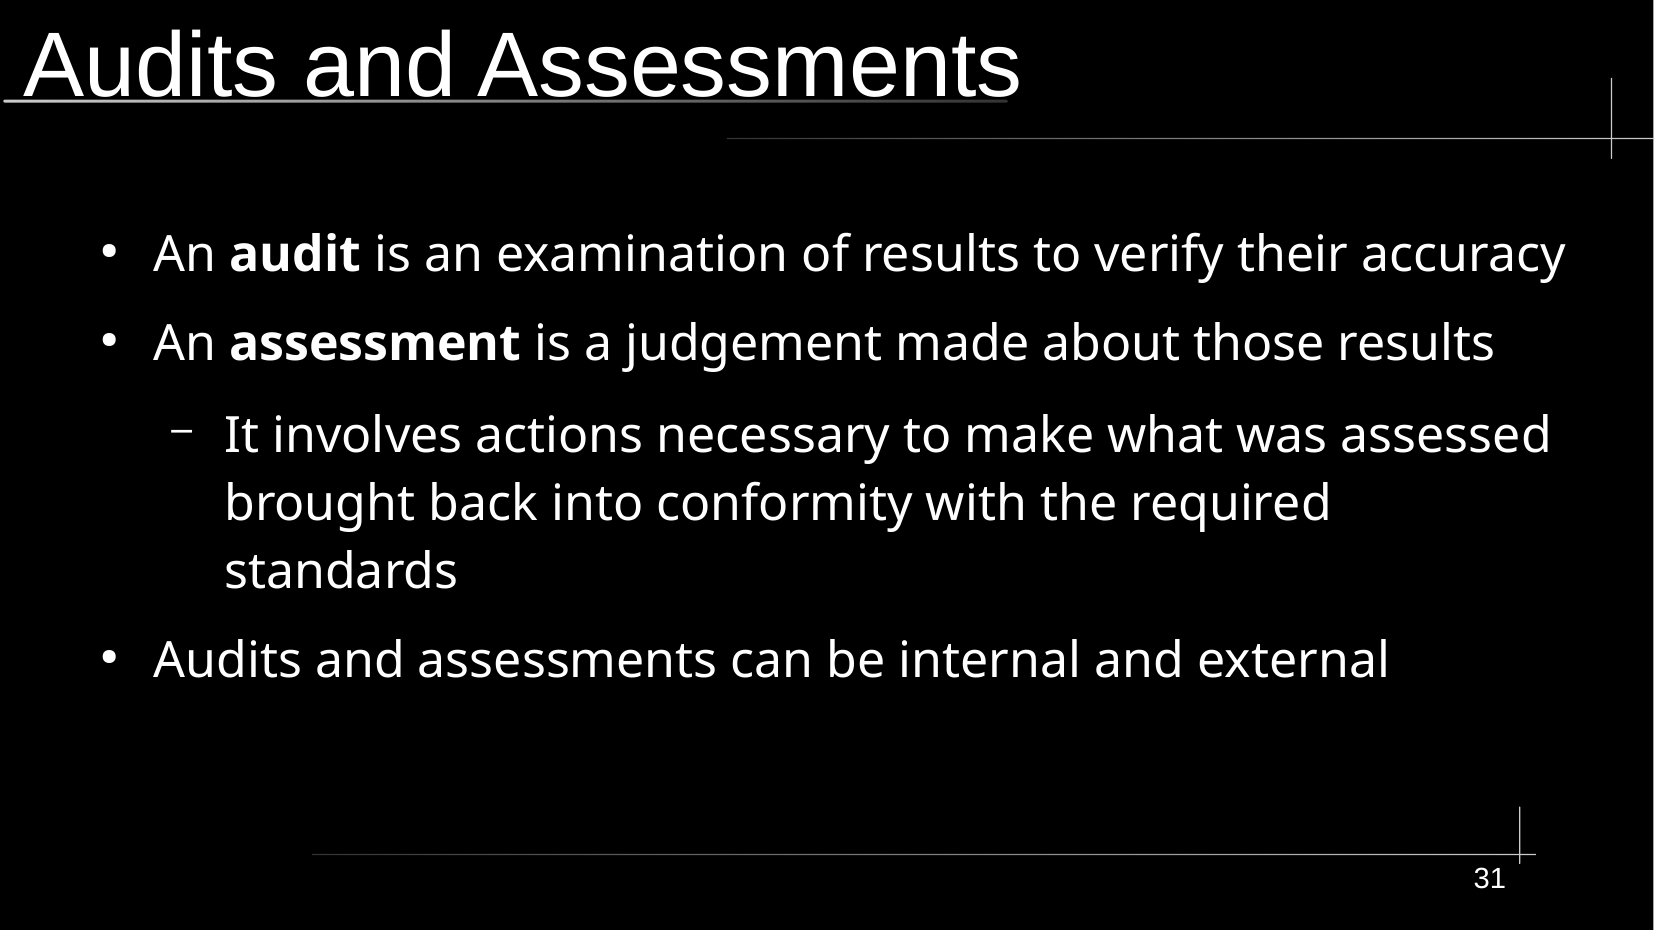

# Audits and Assessments
An audit is an examination of results to verify their accuracy
An assessment is a judgement made about those results
It involves actions necessary to make what was assessed brought back into conformity with the required standards
Audits and assessments can be internal and external
31